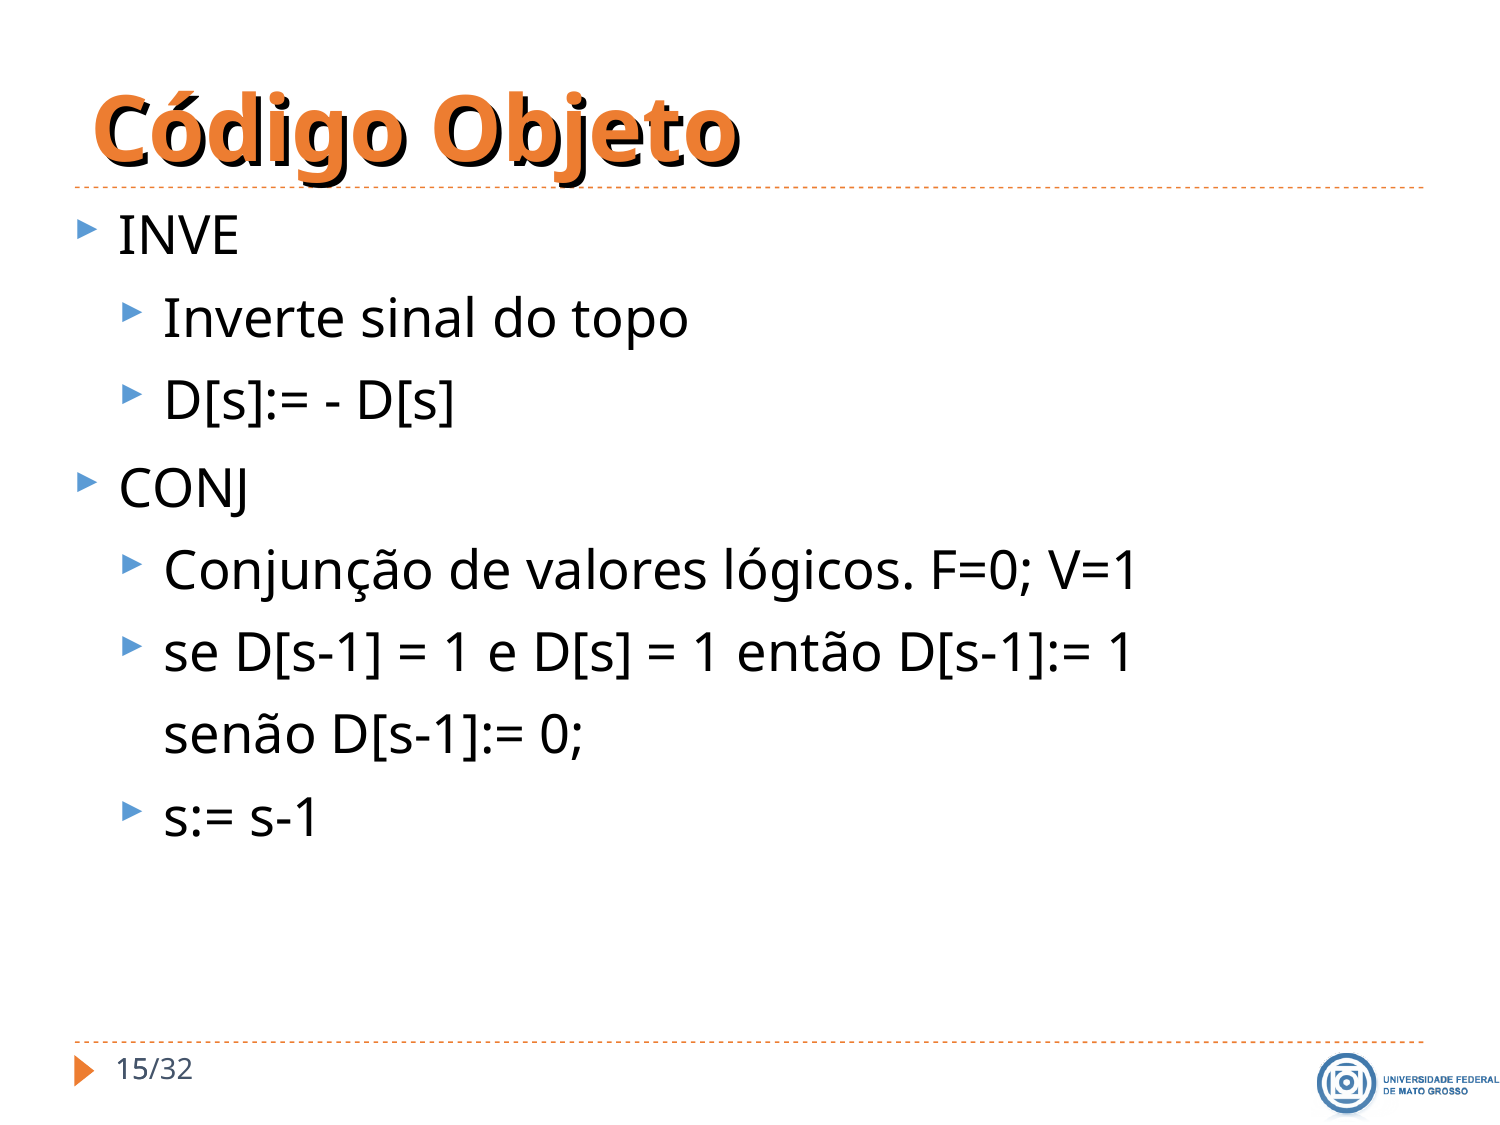

# Código Objeto
INVE
Inverte sinal do topo
D[s]:= - D[s]
CONJ
Conjunção de valores lógicos. F=0; V=1
se D[s-1] = 1 e D[s] = 1 então D[s-1]:= 1
senão D[s-1]:= 0;
s:= s-1
15